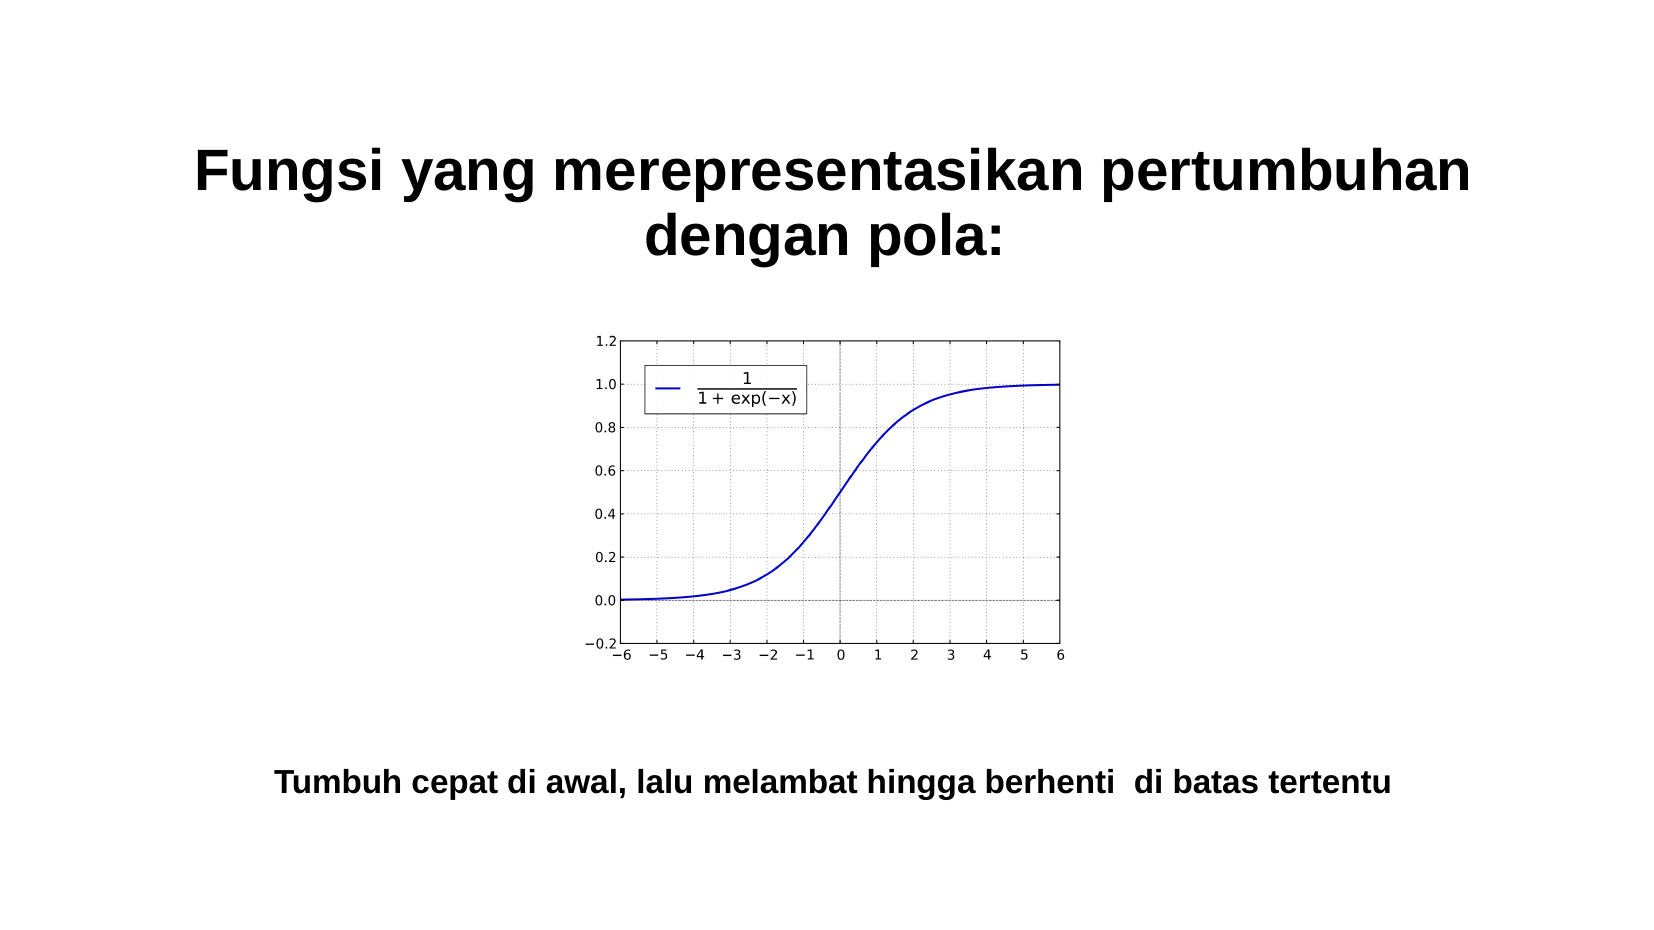

# Fungsi yang merepresentasikan pertumbuhan dengan pola:
Tumbuh cepat di awal, lalu melambat hingga berhenti di batas tertentu